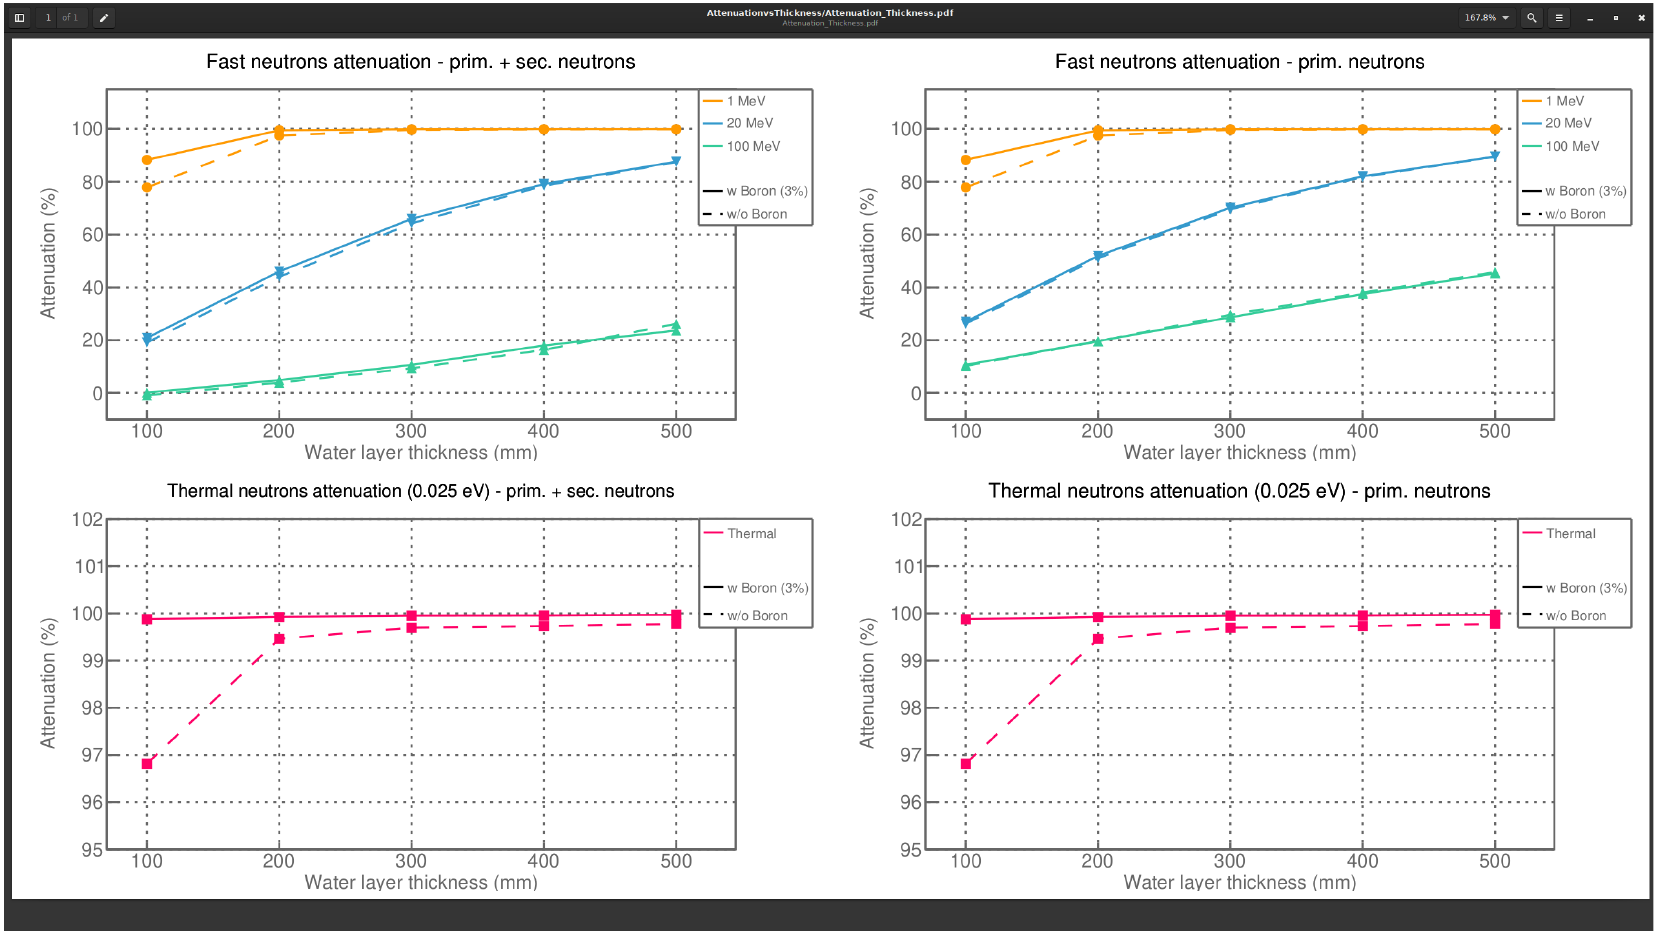

Bwater thickness attenuation no concrete no iron